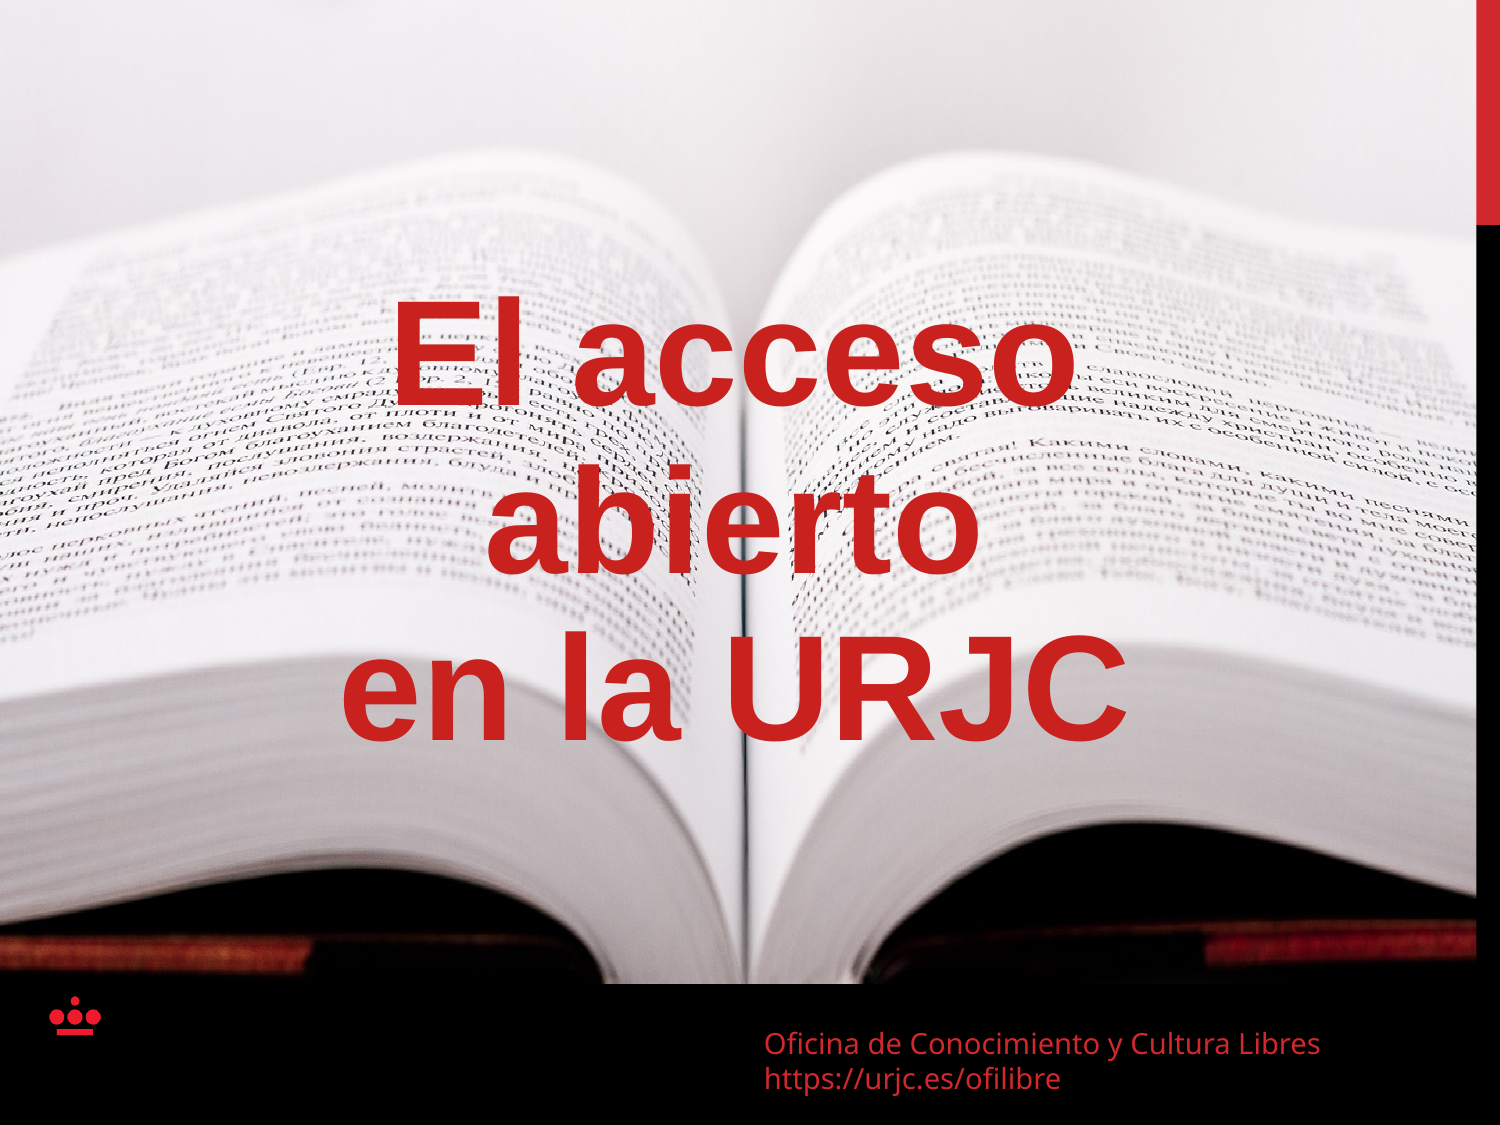

#
El acceso abierto
en la URJC
Oficina de Conocimiento y Cultura Libres
https://urjc.es/ofilibre